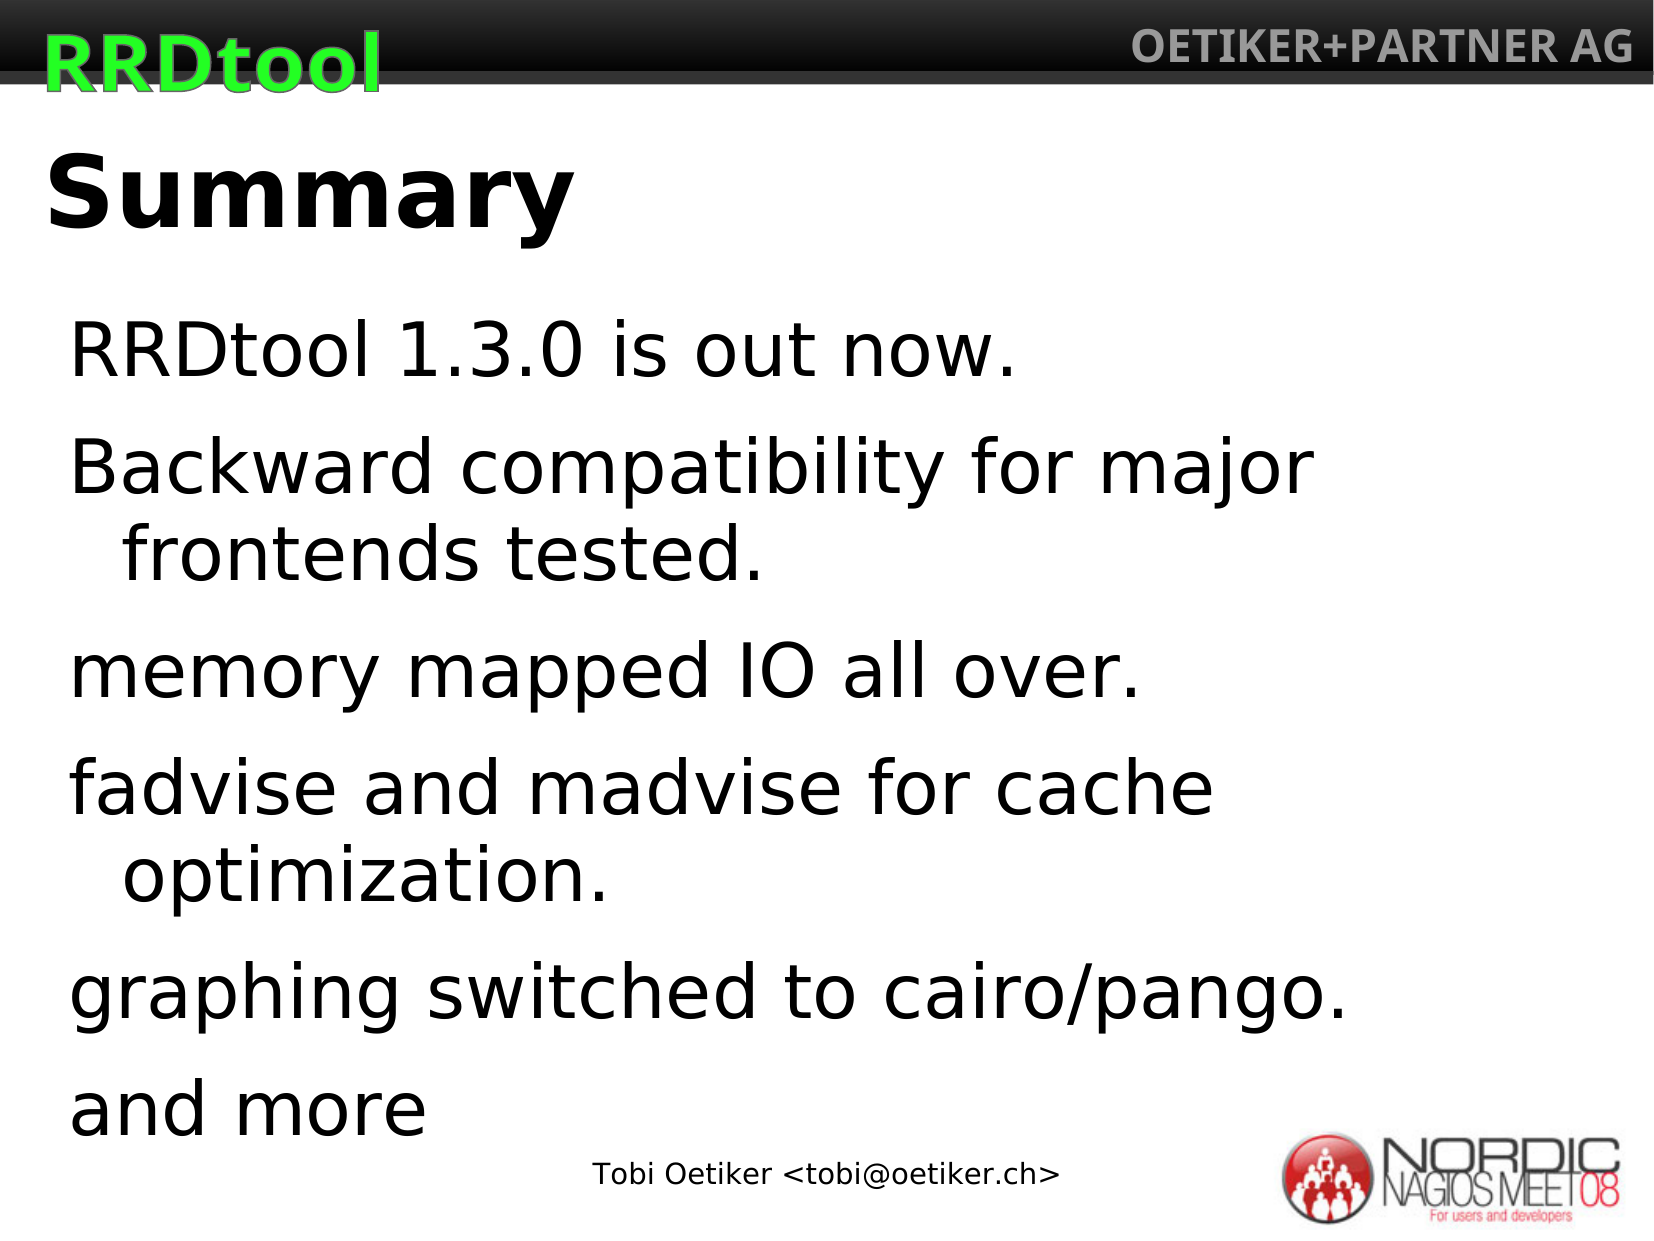

# Summary
RRDtool 1.3.0 is out now.
Backward compatibility for major frontends tested.
memory mapped IO all over.
fadvise and madvise for cache optimization.
graphing switched to cairo/pango.
and more